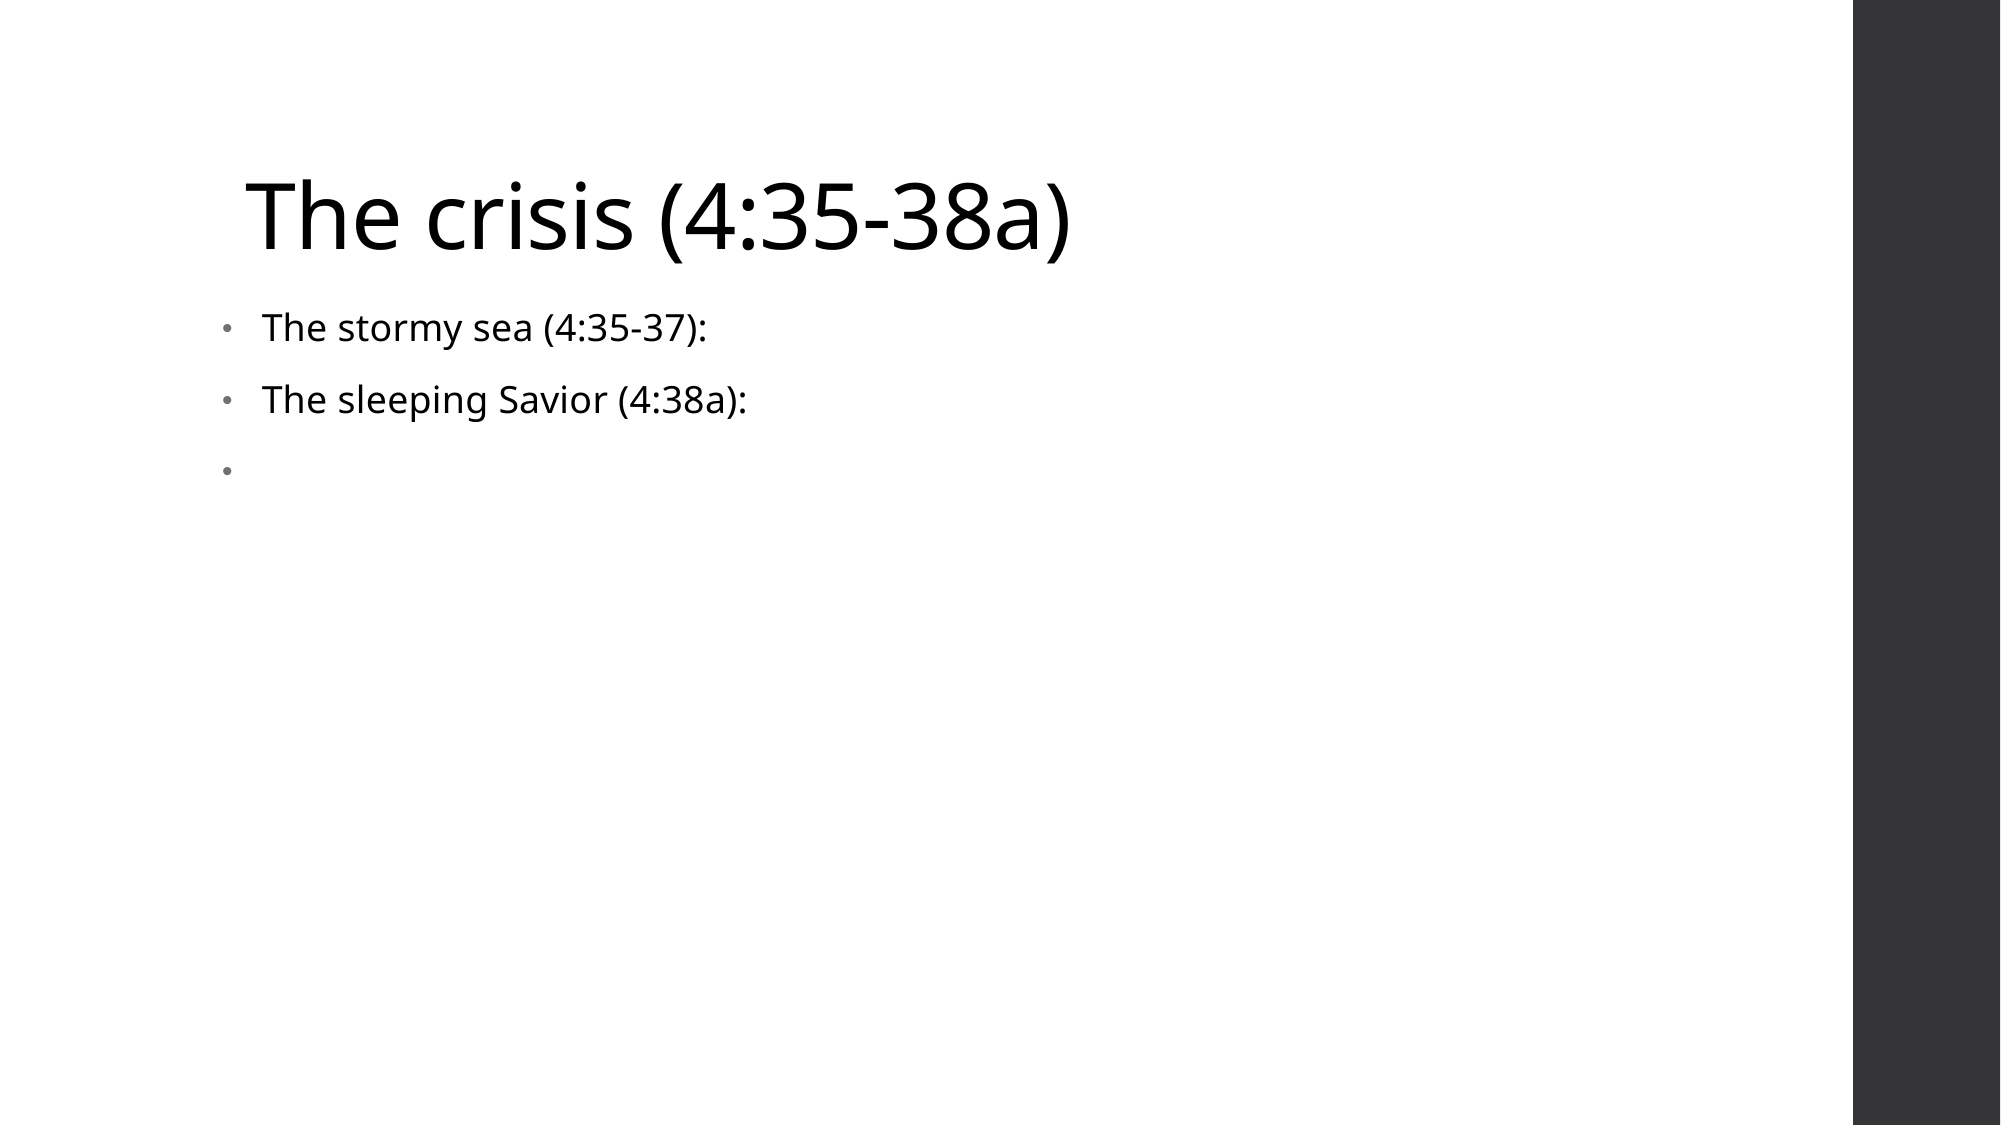

# The crisis (4:35-38a)
 The stormy sea (4:35-37):
 The sleeping Savior (4:38a):